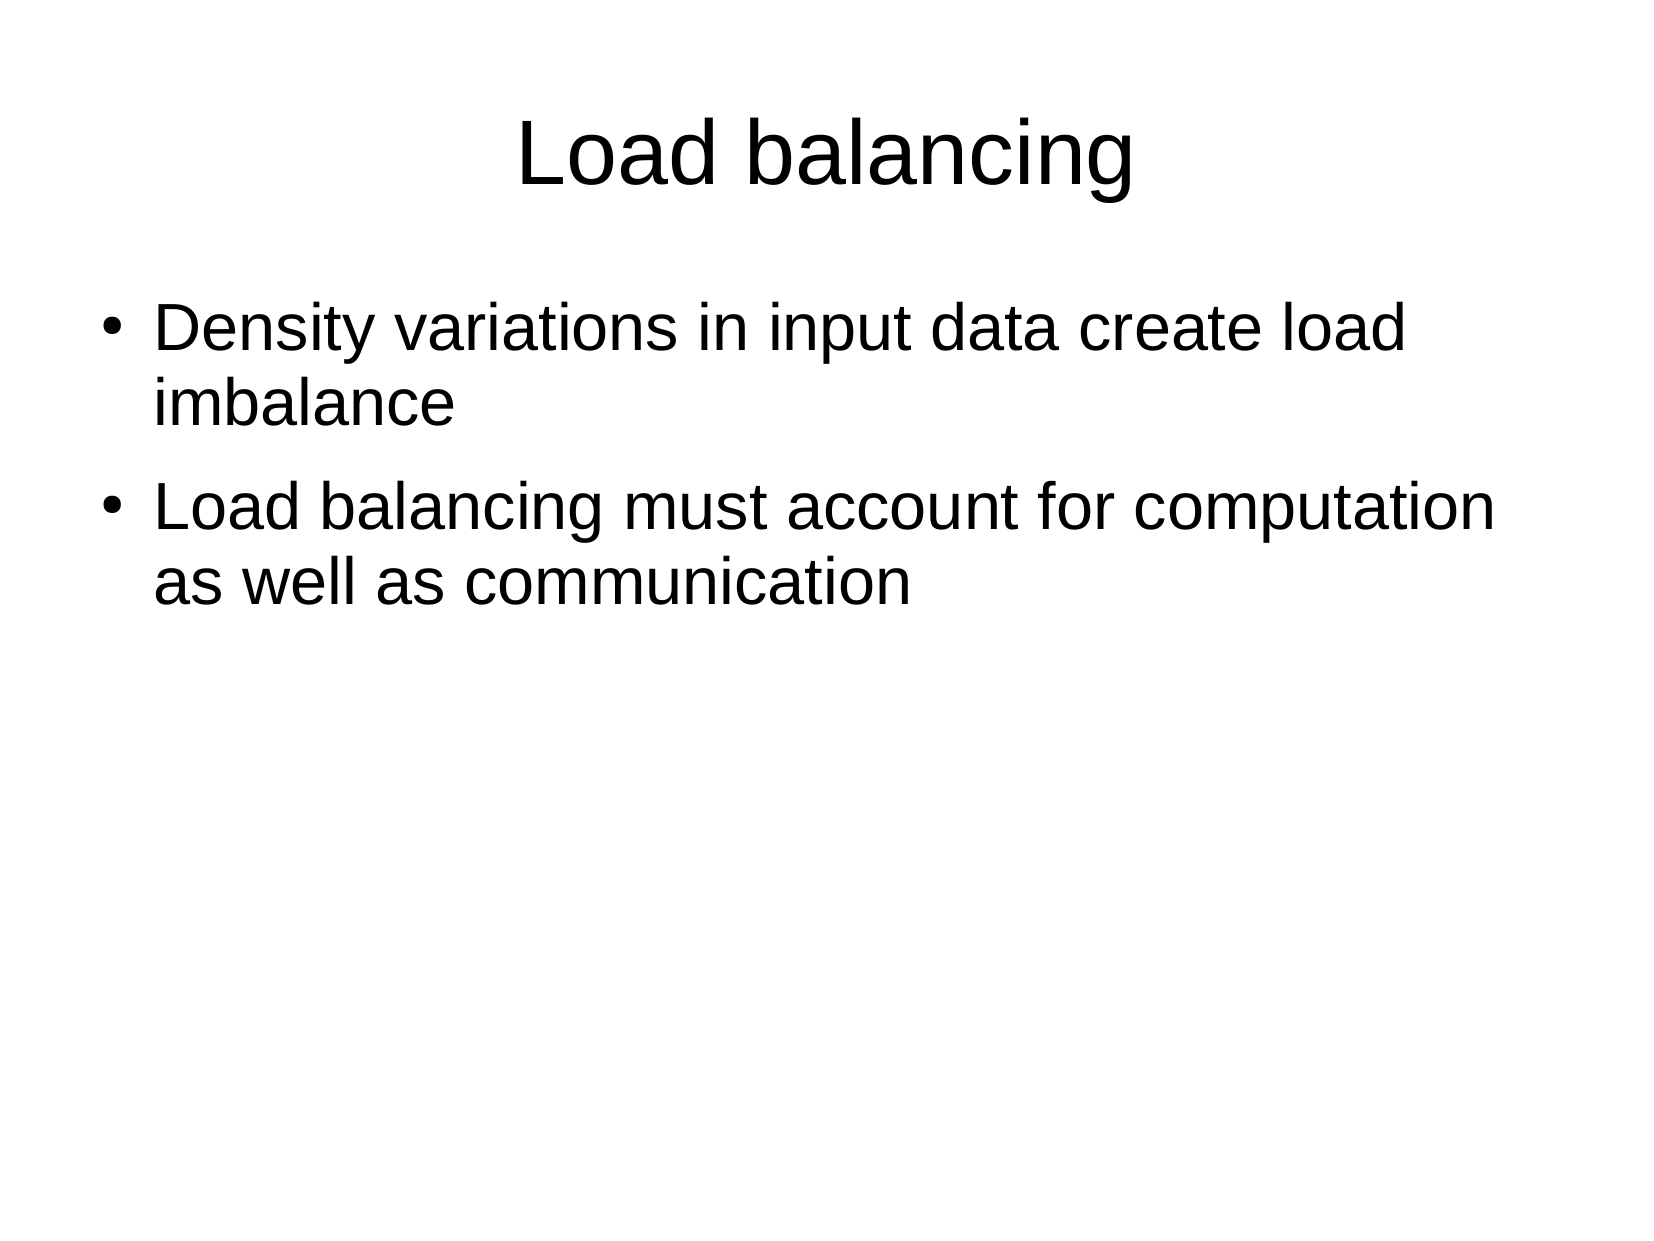

# Load balancing
Density variations in input data create load imbalance
Load balancing must account for computation as well as communication